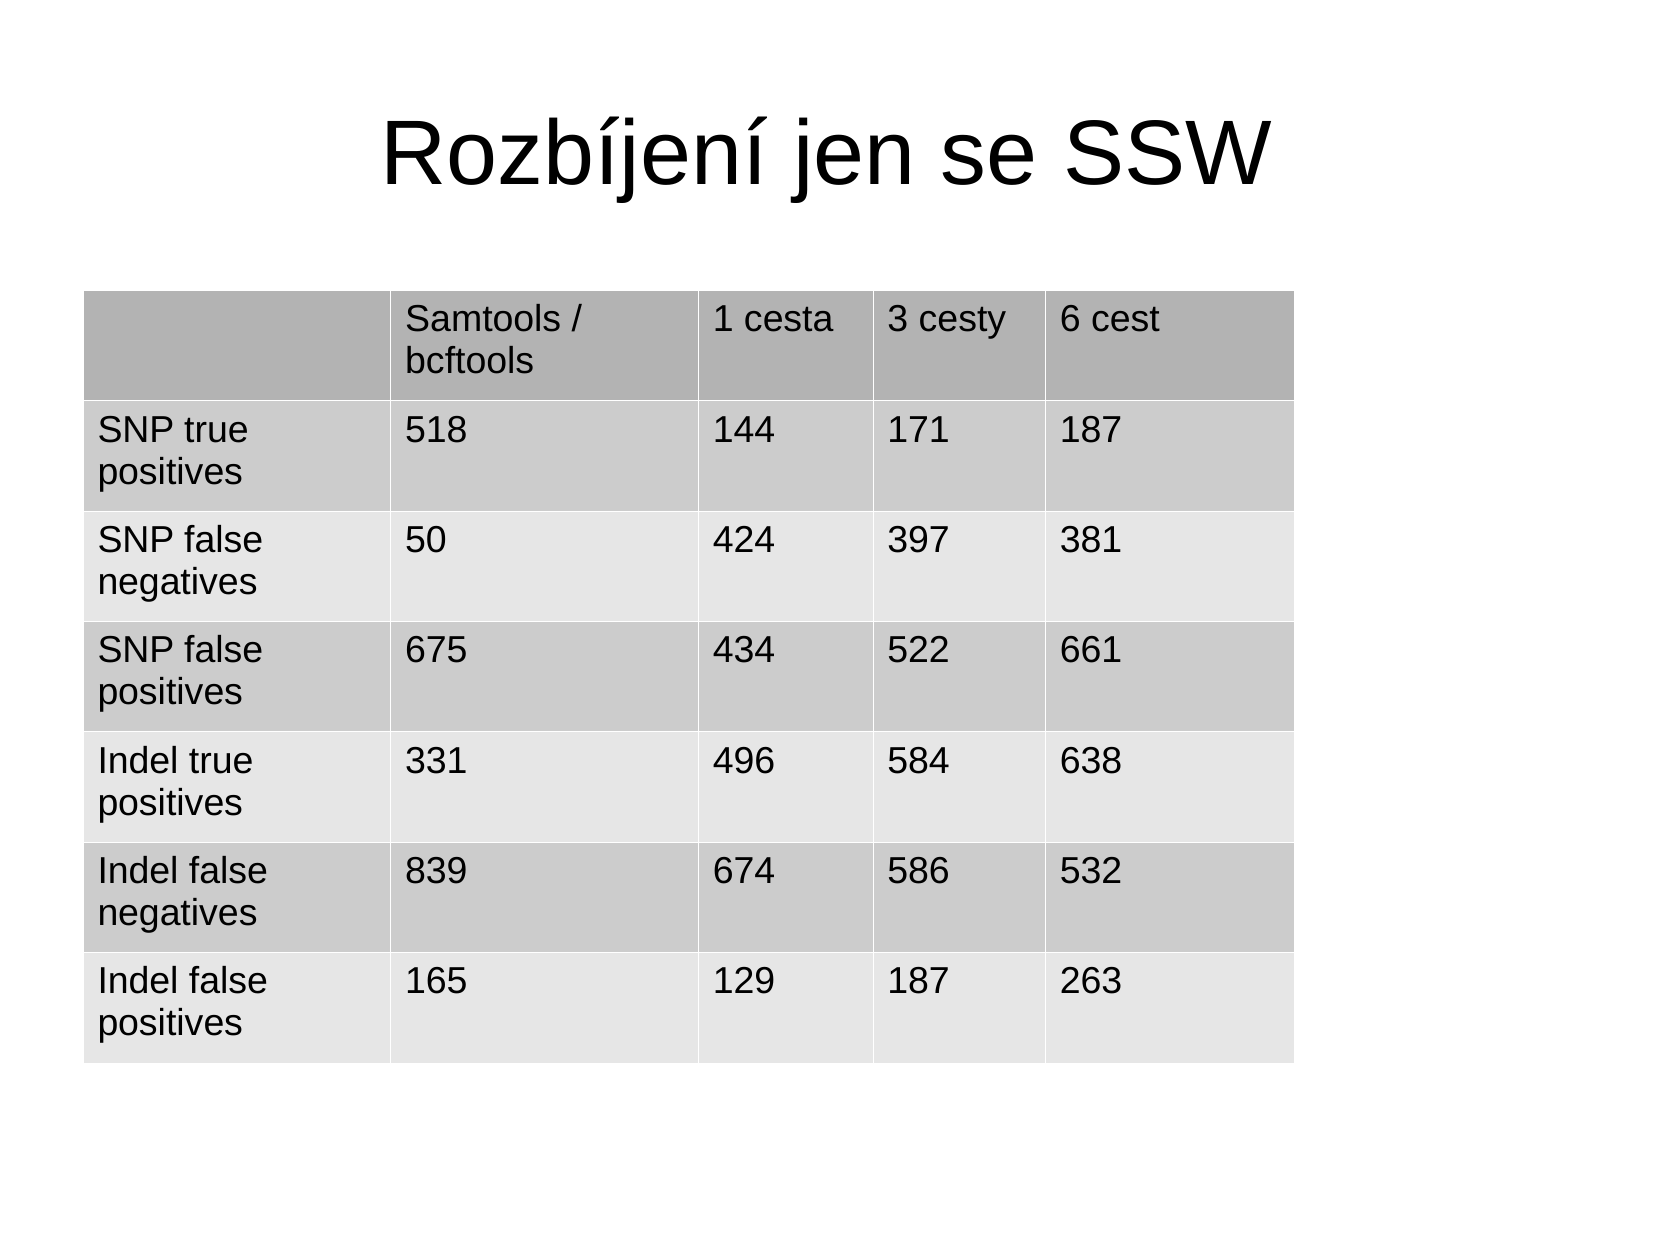

# Rozbíjení jen se SSW
| | Samtools / bcftools | 1 cesta | 3 cesty | 6 cest |
| --- | --- | --- | --- | --- |
| SNP true positives | 518 | 144 | 171 | 187 |
| SNP false negatives | 50 | 424 | 397 | 381 |
| SNP false positives | 675 | 434 | 522 | 661 |
| Indel true positives | 331 | 496 | 584 | 638 |
| Indel false negatives | 839 | 674 | 586 | 532 |
| Indel false positives | 165 | 129 | 187 | 263 |